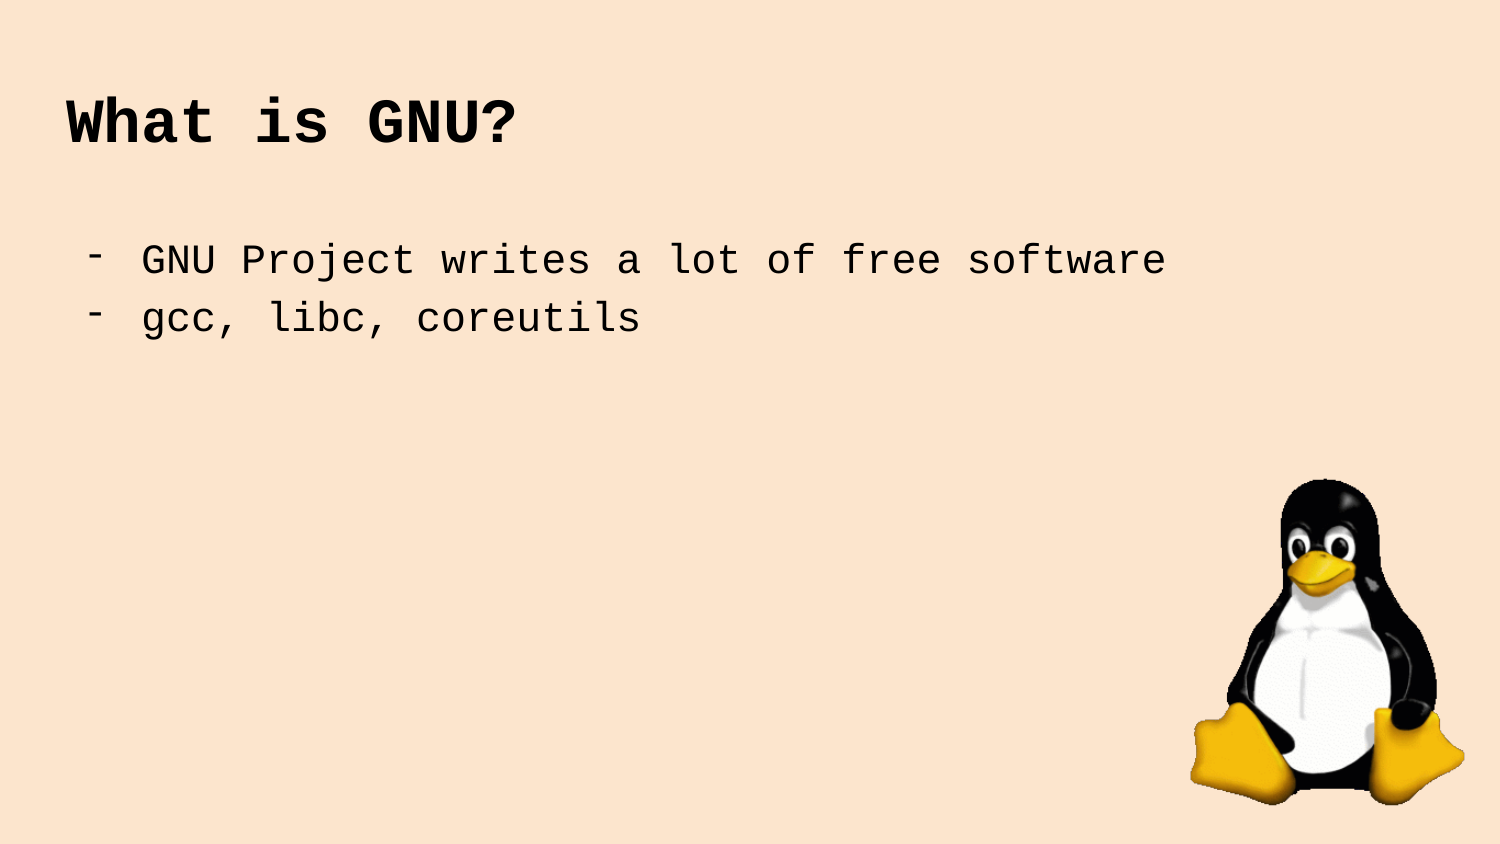

# What is GNU?
GNU Project writes a lot of free software
gcc, libc, coreutils